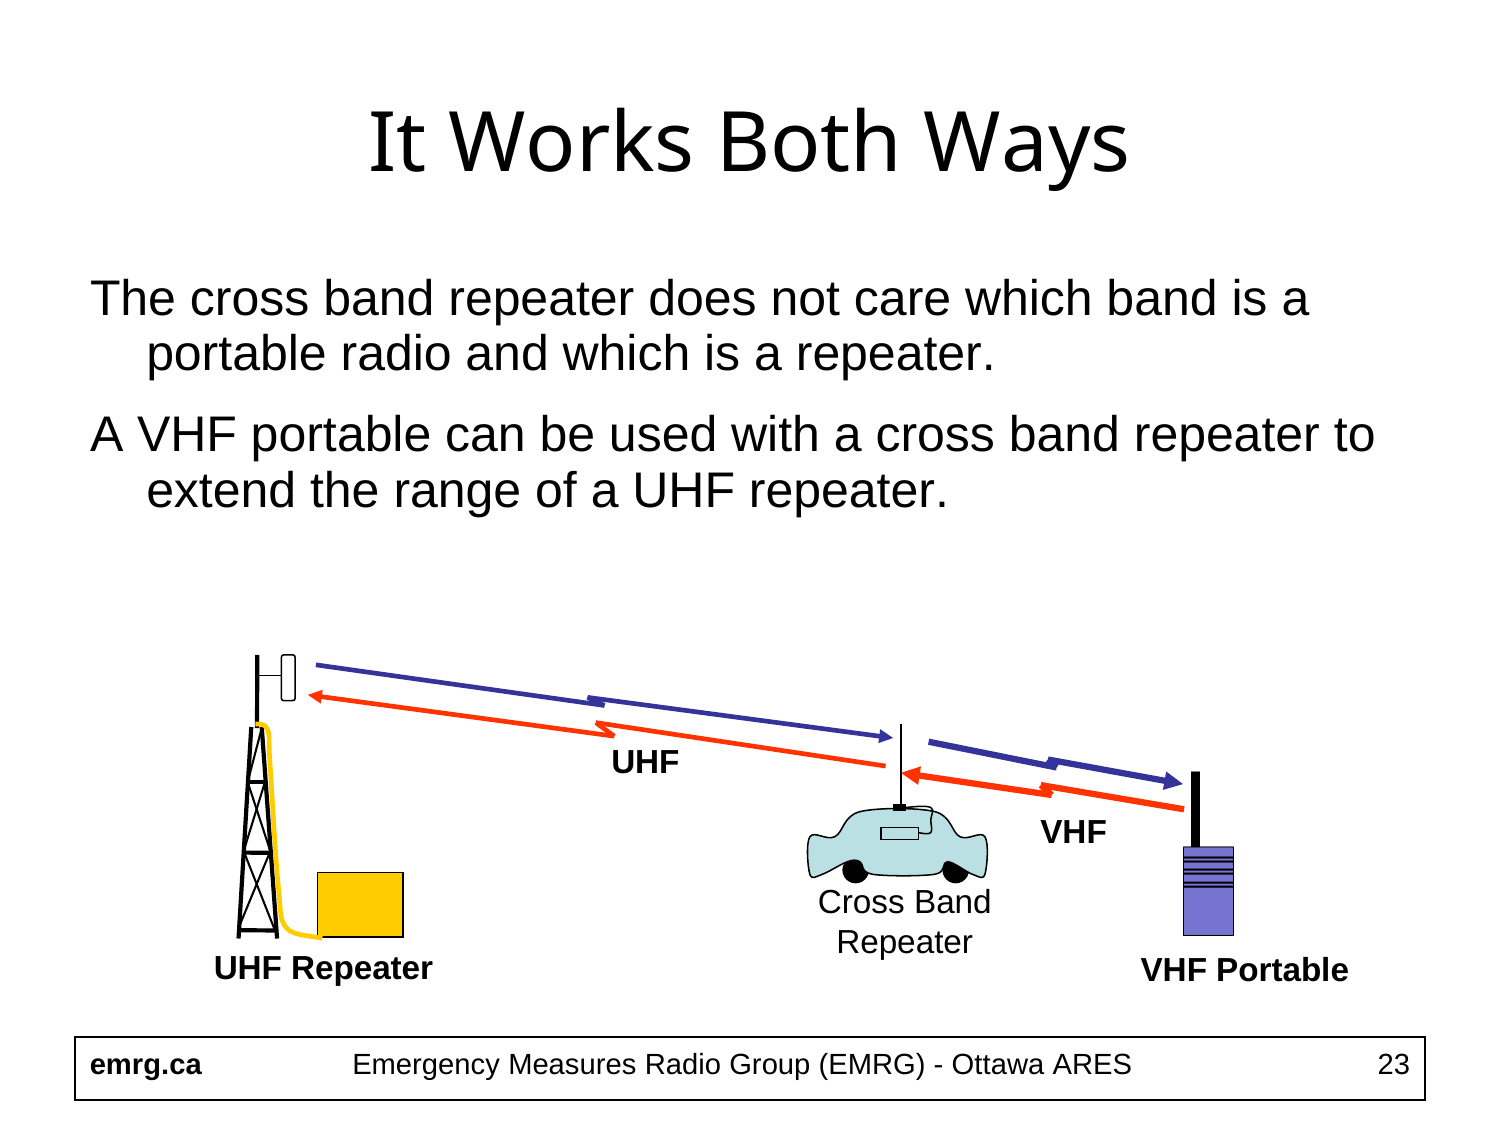

# It Works Both Ways
The cross band repeater does not care which band is a portable radio and which is a repeater.
A VHF portable can be used with a cross band repeater to extend the range of a UHF repeater.
UHF
VHF
Cross Band Repeater
UHF Repeater
VHF Portable
Emergency Measures Radio Group (EMRG) - Ottawa ARES